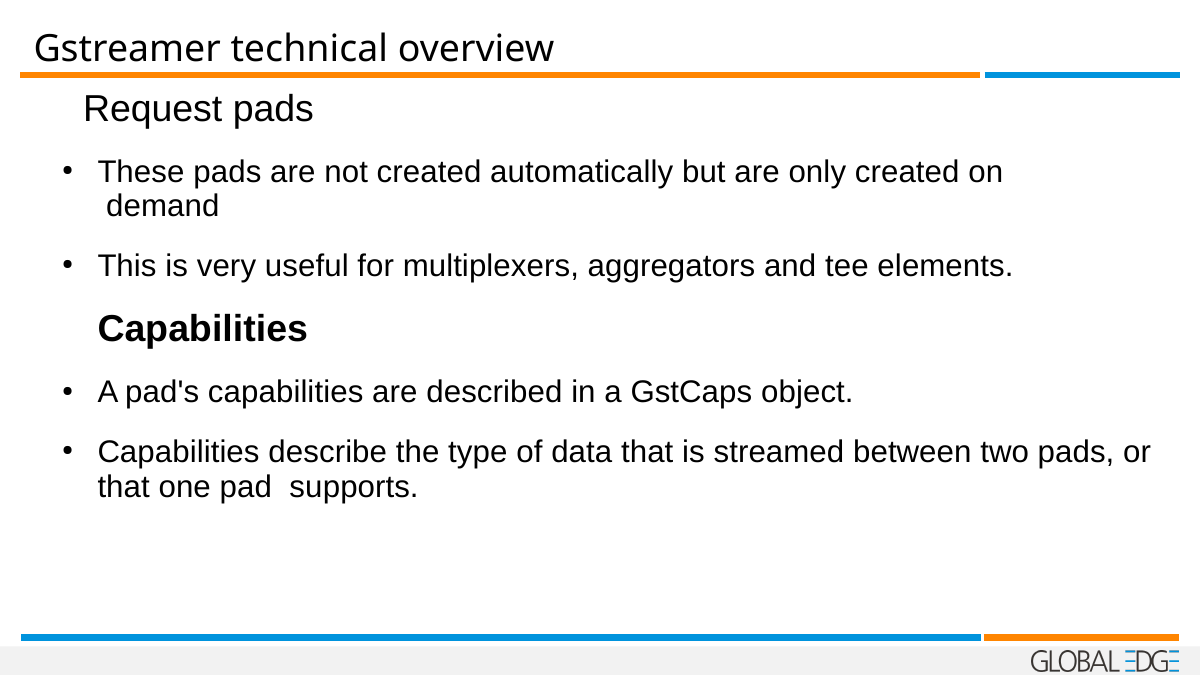

# Gstreamer technical overview
 Request pads
These pads are not created automatically but are only created on demand
This is very useful for multiplexers, aggregators and tee elements.
Capabilities
A pad's capabilities are described in a GstCaps object.
Capabilities describe the type of data that is streamed between two pads, or that one pad supports.